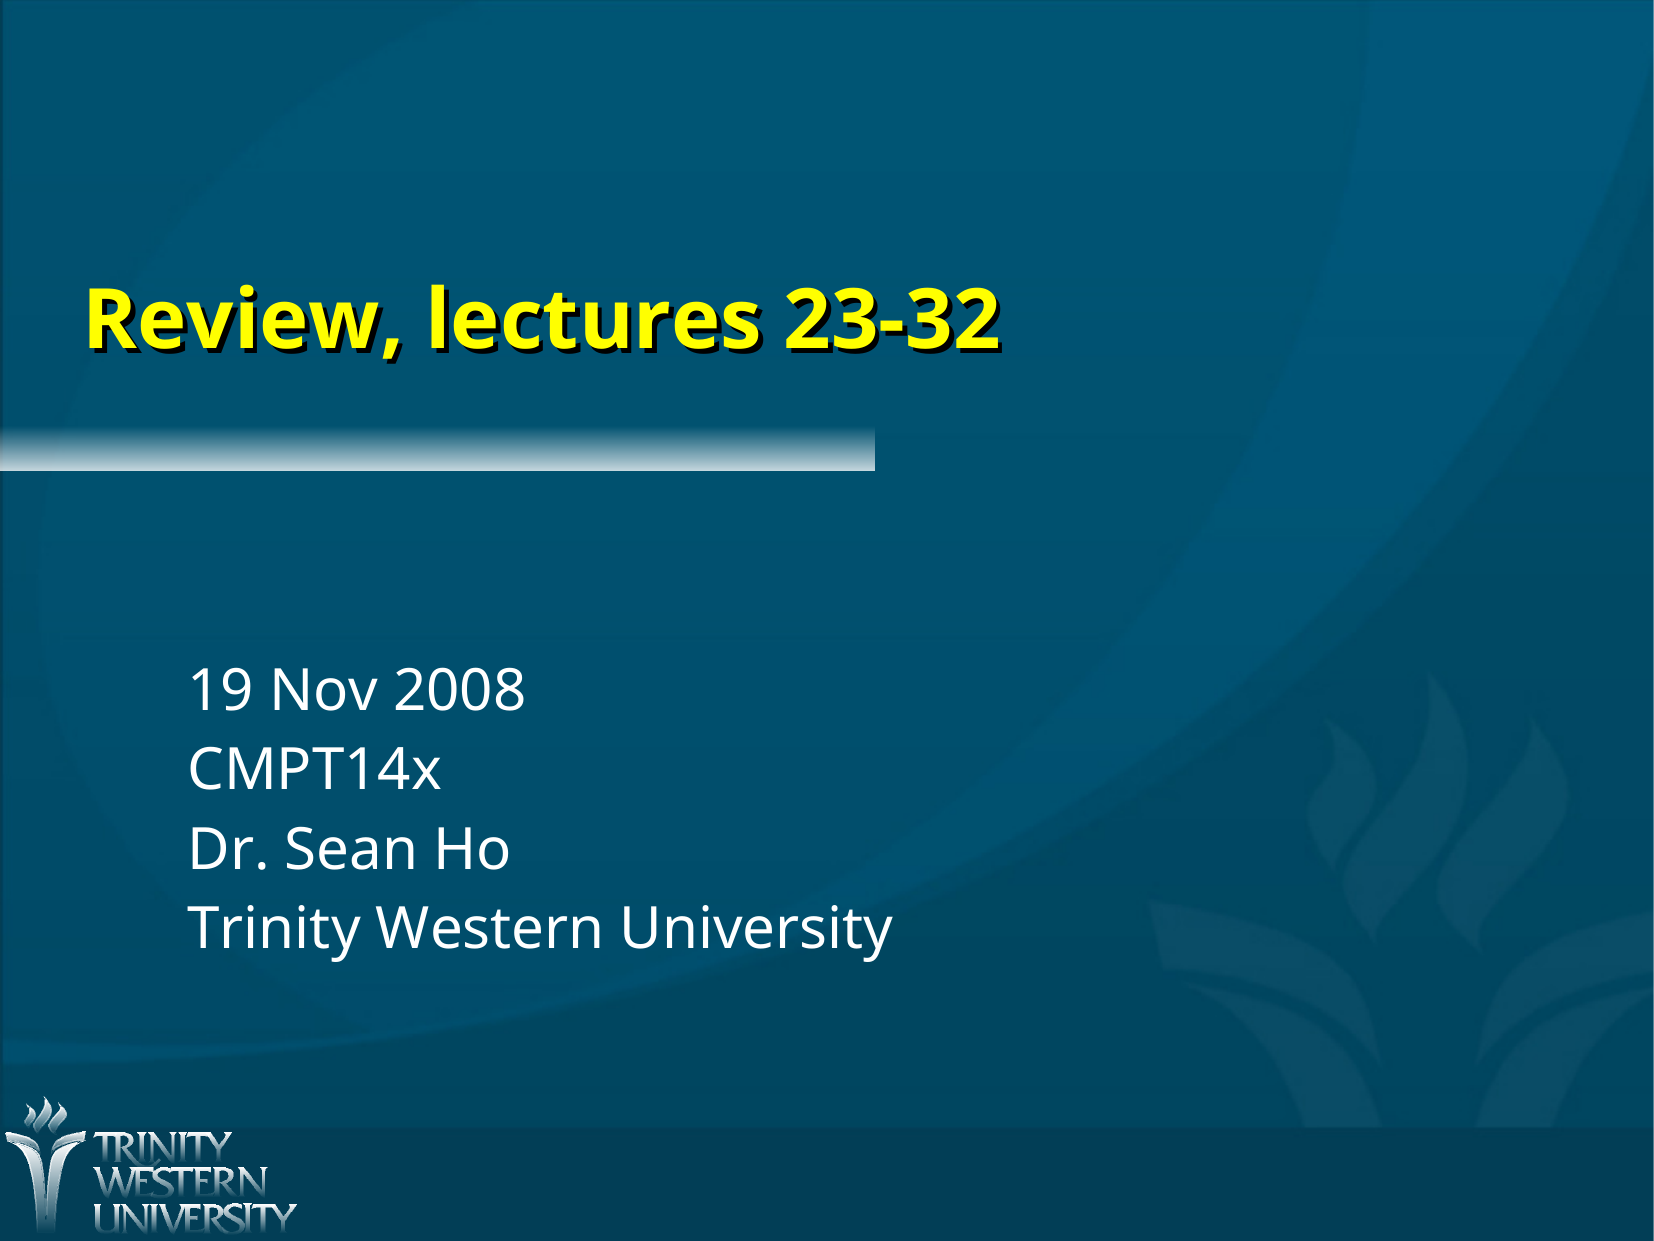

# Review, lectures 23-32
19 Nov 2008
CMPT14x
Dr. Sean Ho
Trinity Western University